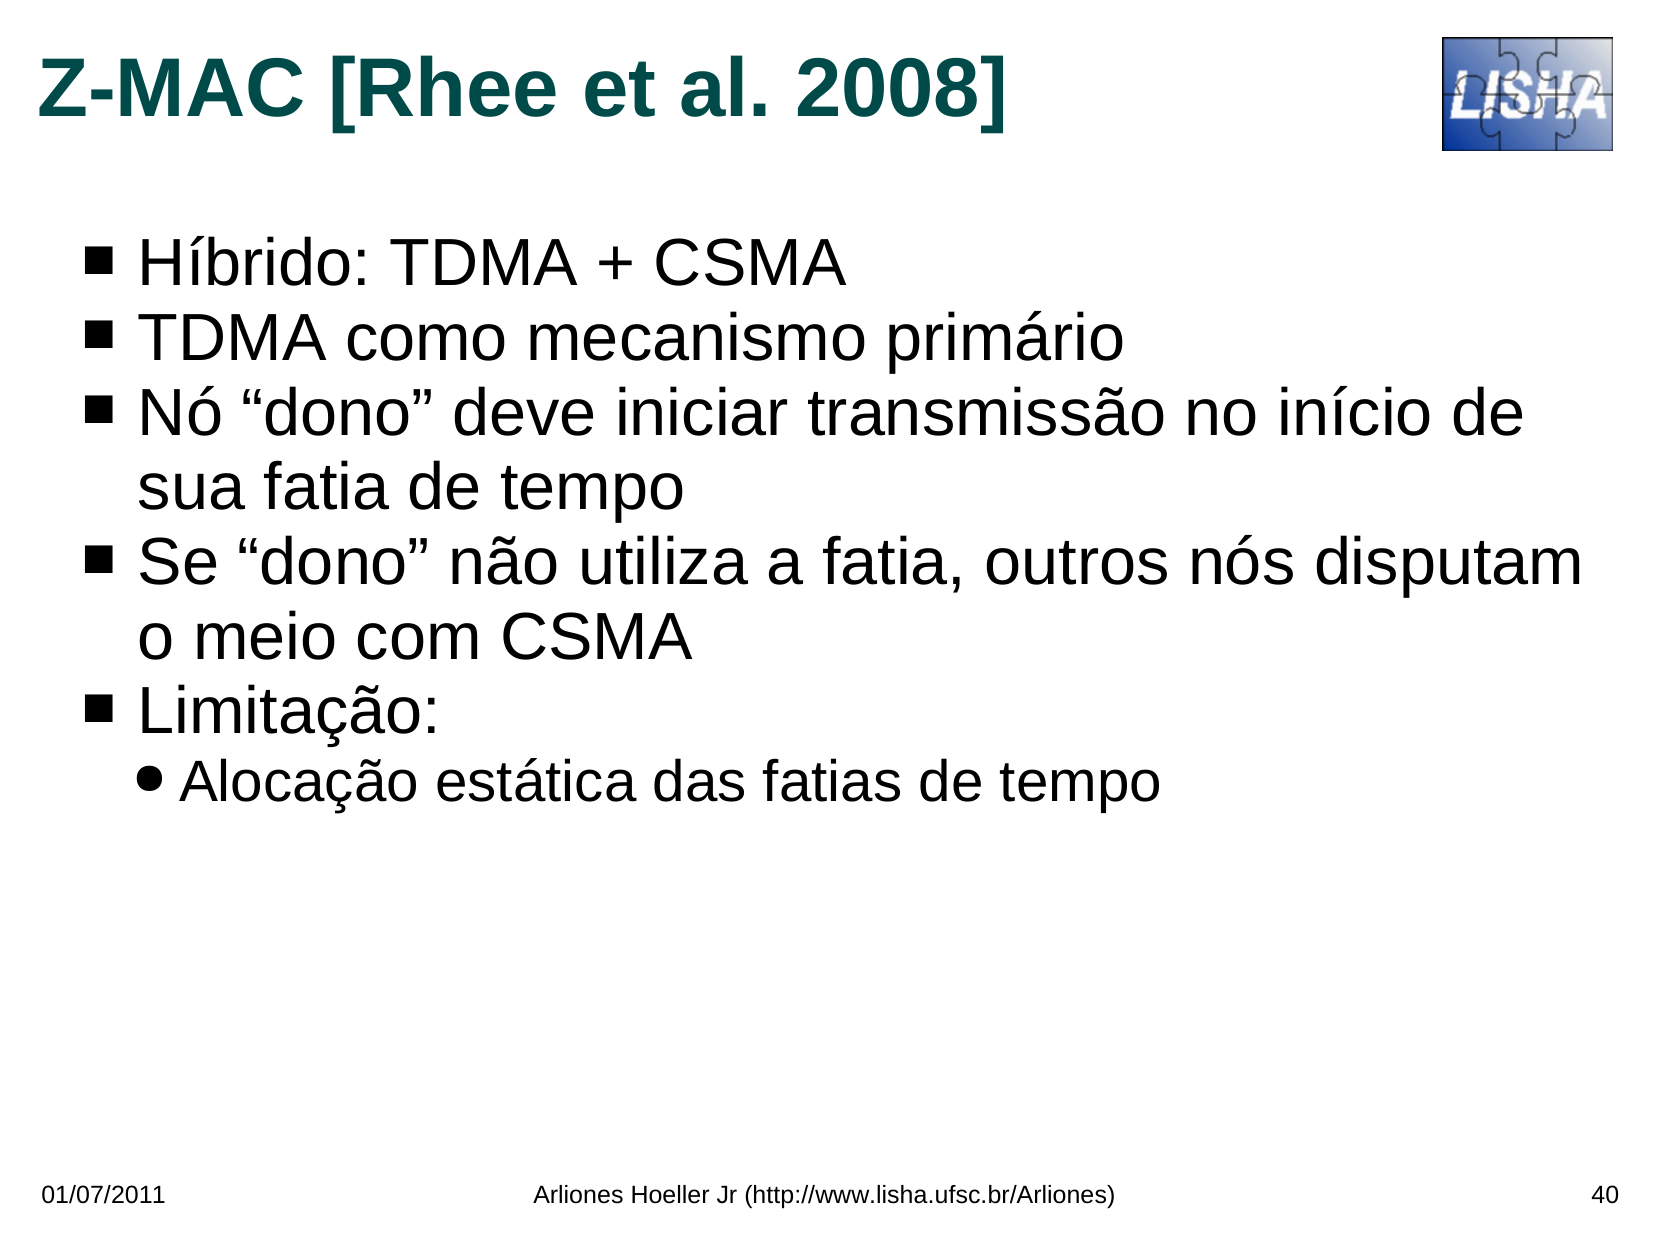

# Z-MAC [Rhee et al. 2008]
Híbrido: TDMA + CSMA
TDMA como mecanismo primário
Nó “dono” deve iniciar transmissão no início de sua fatia de tempo
Se “dono” não utiliza a fatia, outros nós disputam o meio com CSMA
Limitação:
Alocação estática das fatias de tempo